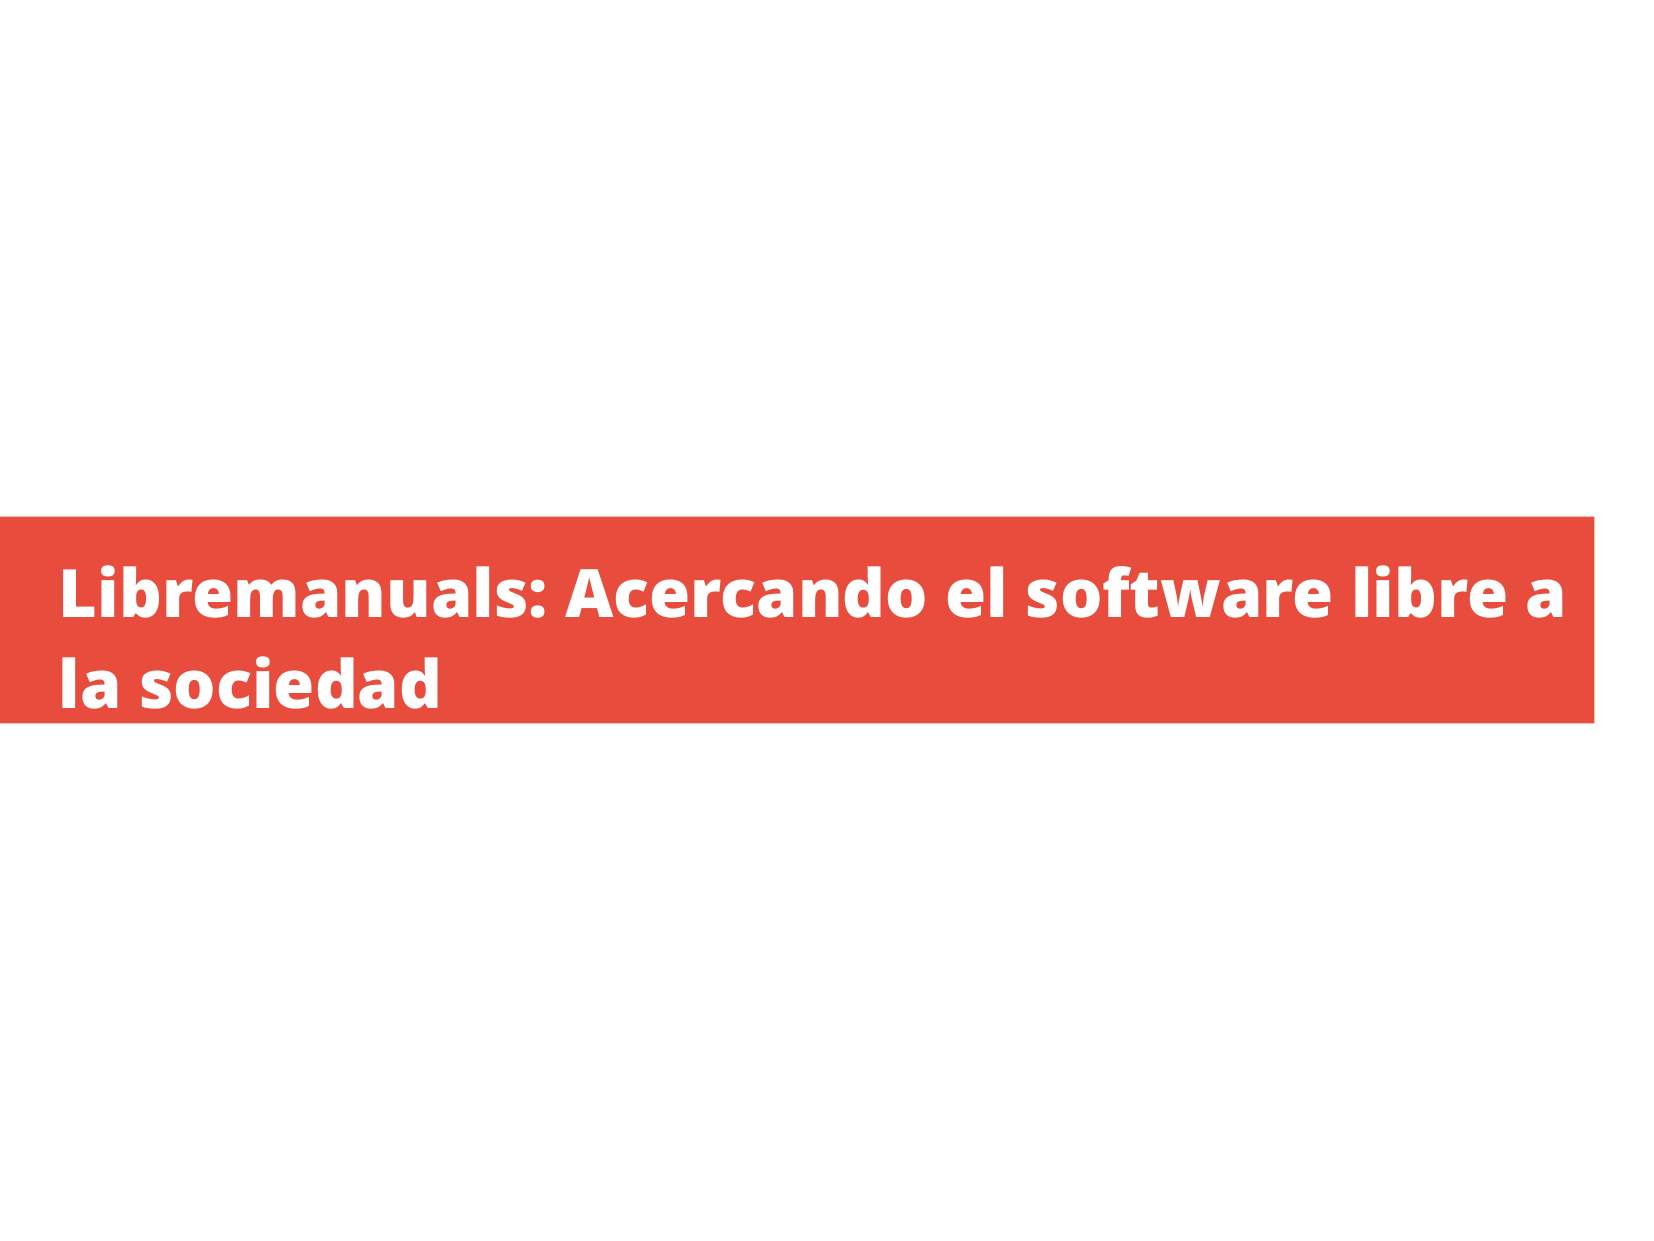

# Libremanuals: Acercando el software libre a la sociedad